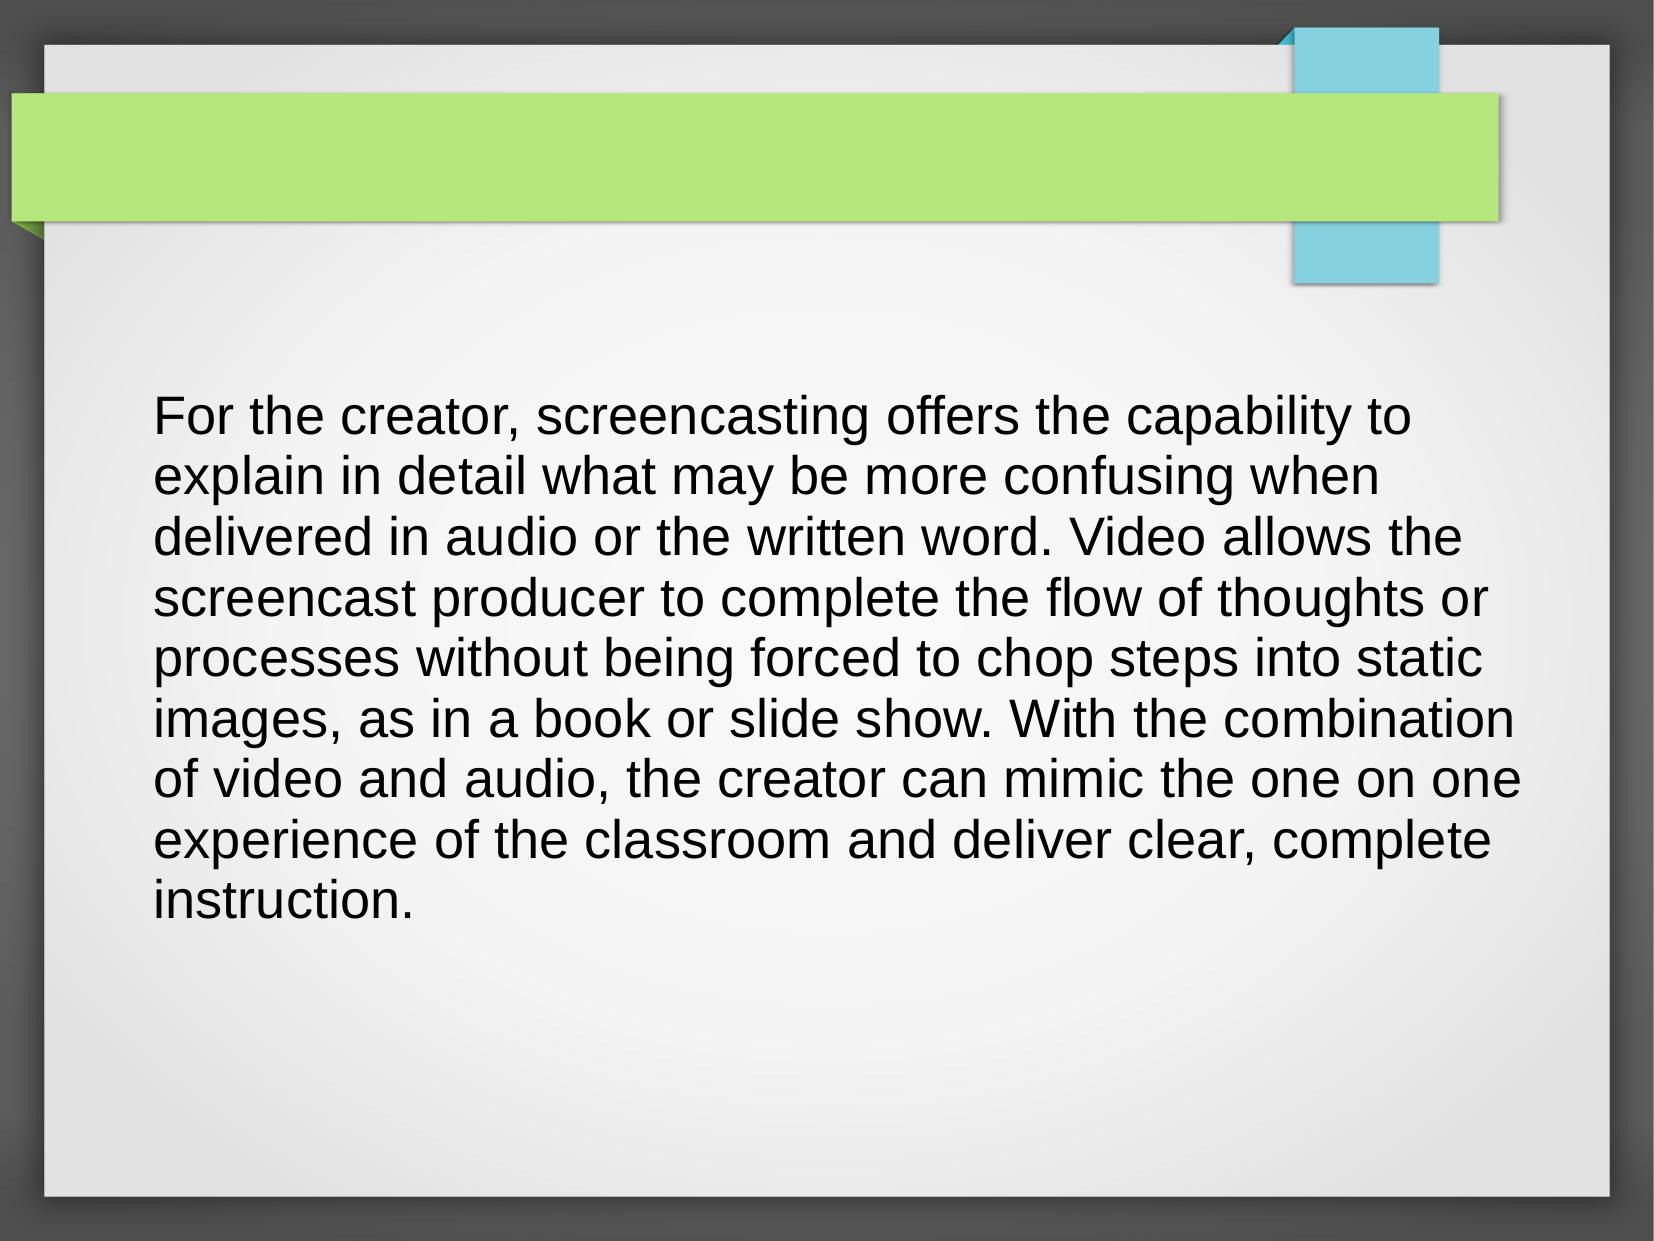

# For the creator, screencasting offers the capability to explain in detail what may be more confusing when delivered in audio or the written word. Video allows the screencast producer to complete the flow of thoughts or processes without being forced to chop steps into static images, as in a book or slide show. With the combination of video and audio, the creator can mimic the one on one experience of the classroom and deliver clear, complete instruction.